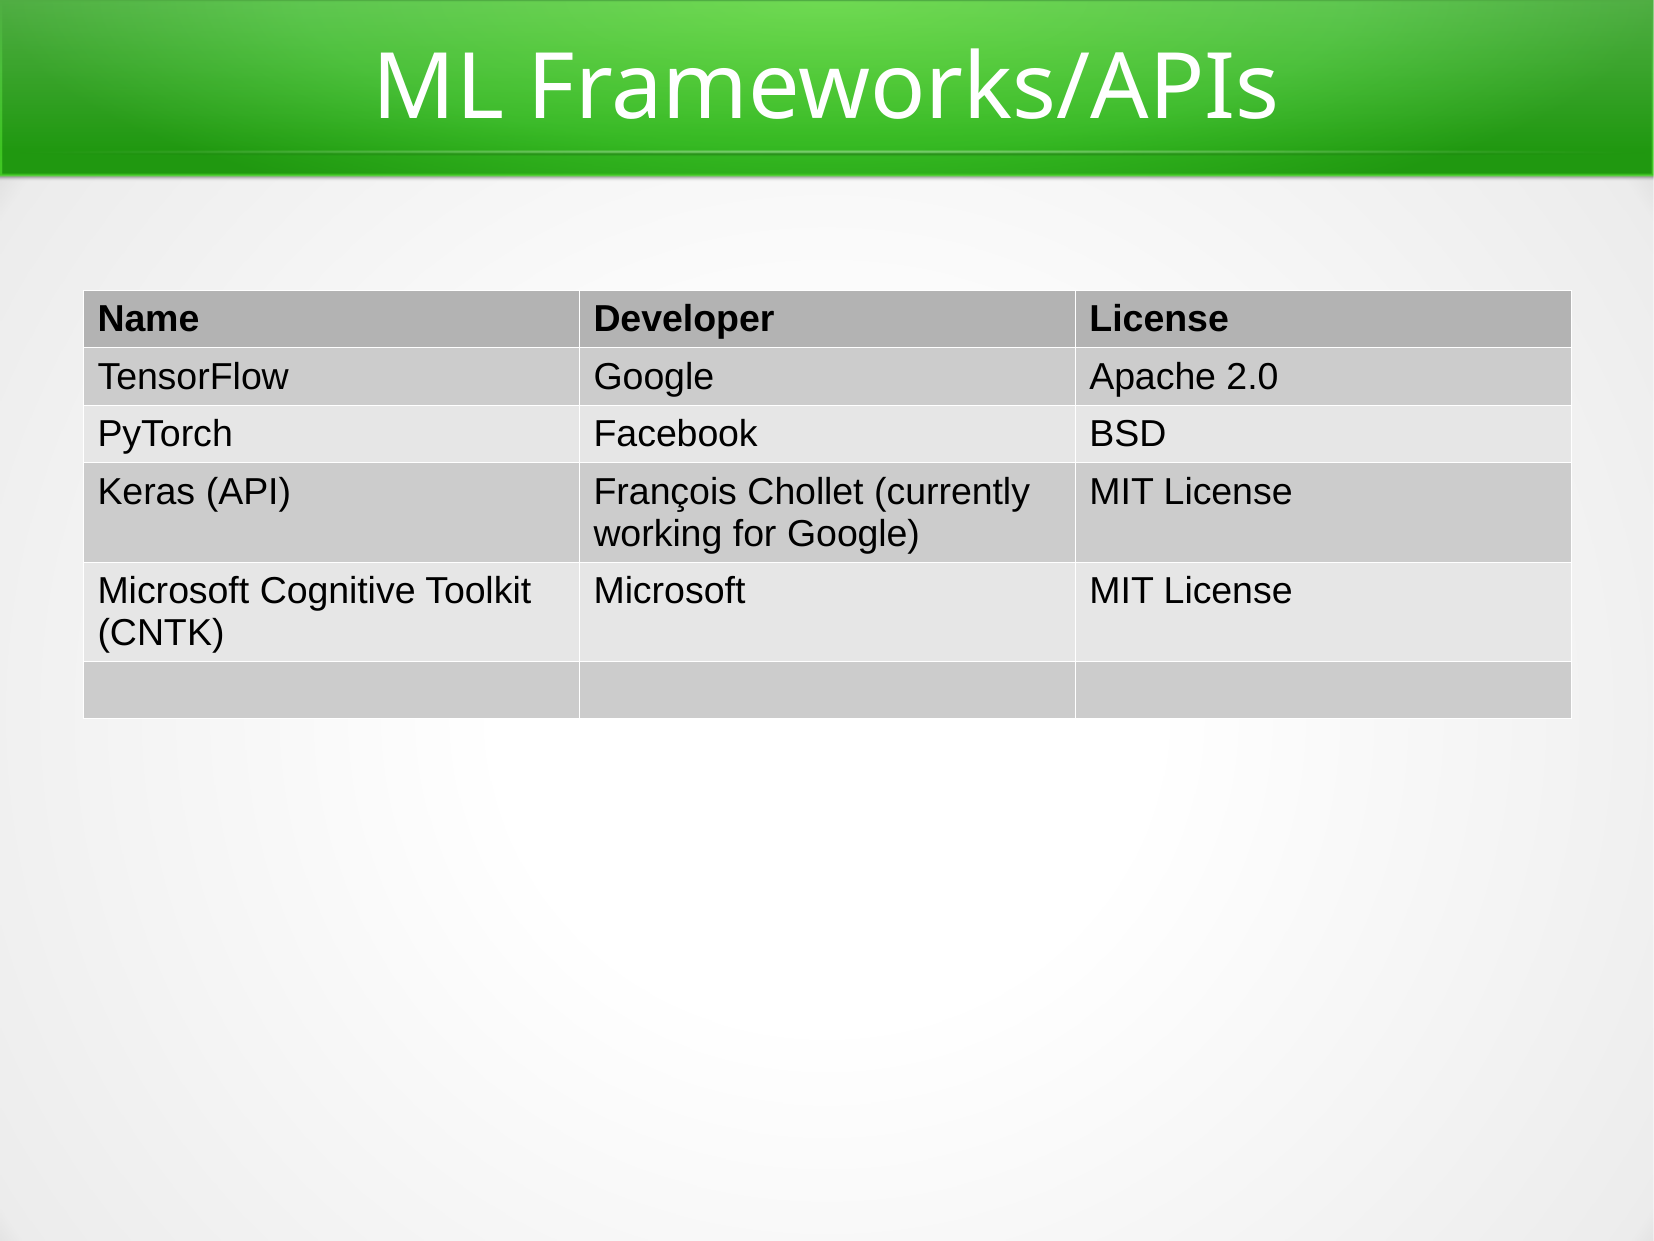

# ML Frameworks/APIs
| Name | Developer | License |
| --- | --- | --- |
| TensorFlow | Google | Apache 2.0 |
| PyTorch | Facebook | BSD |
| Keras (API) | François Chollet (currently working for Google) | MIT License |
| Microsoft Cognitive Toolkit (CNTK) | Microsoft | MIT License |
| | | |